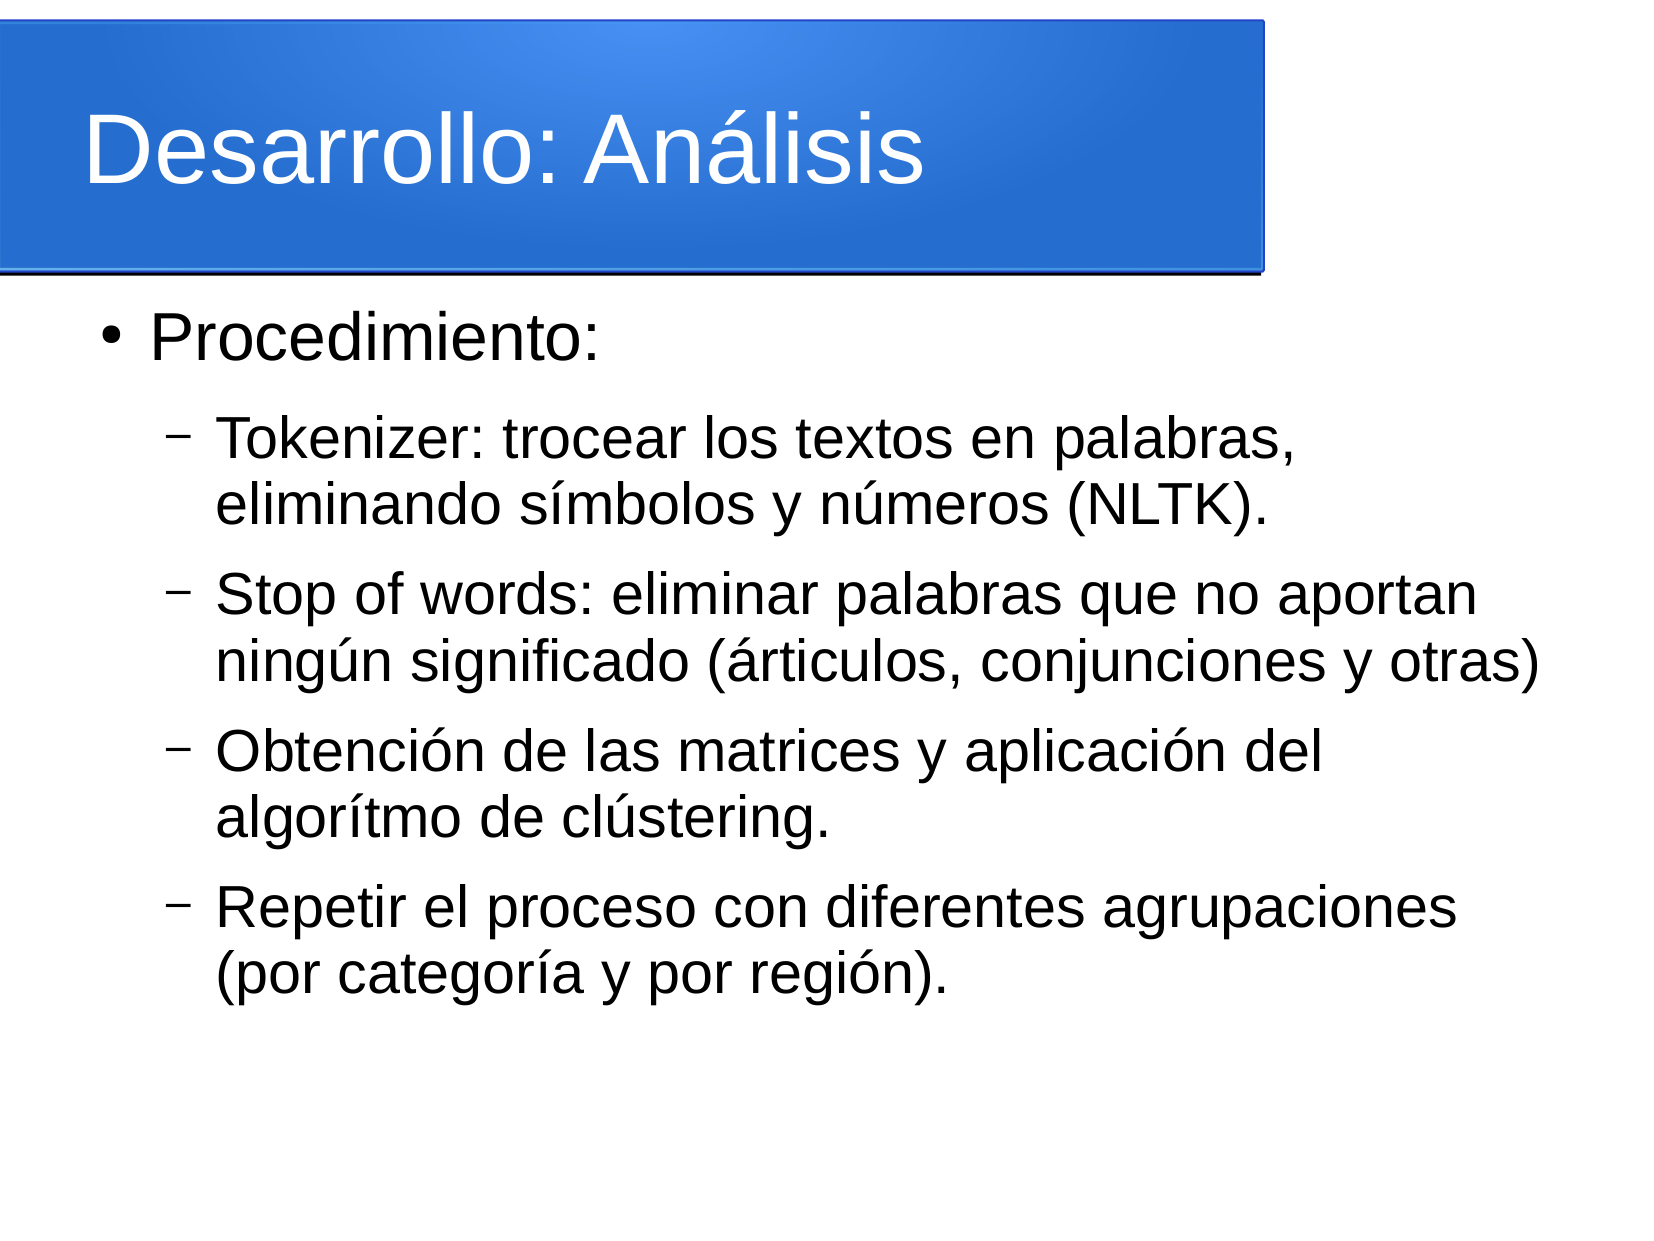

# Desarrollo: Análisis
Procedimiento:
Tokenizer: trocear los textos en palabras, eliminando símbolos y números (NLTK).
Stop of words: eliminar palabras que no aportan ningún significado (árticulos, conjunciones y otras)
Obtención de las matrices y aplicación del algorítmo de clústering.
Repetir el proceso con diferentes agrupaciones (por categoría y por región).